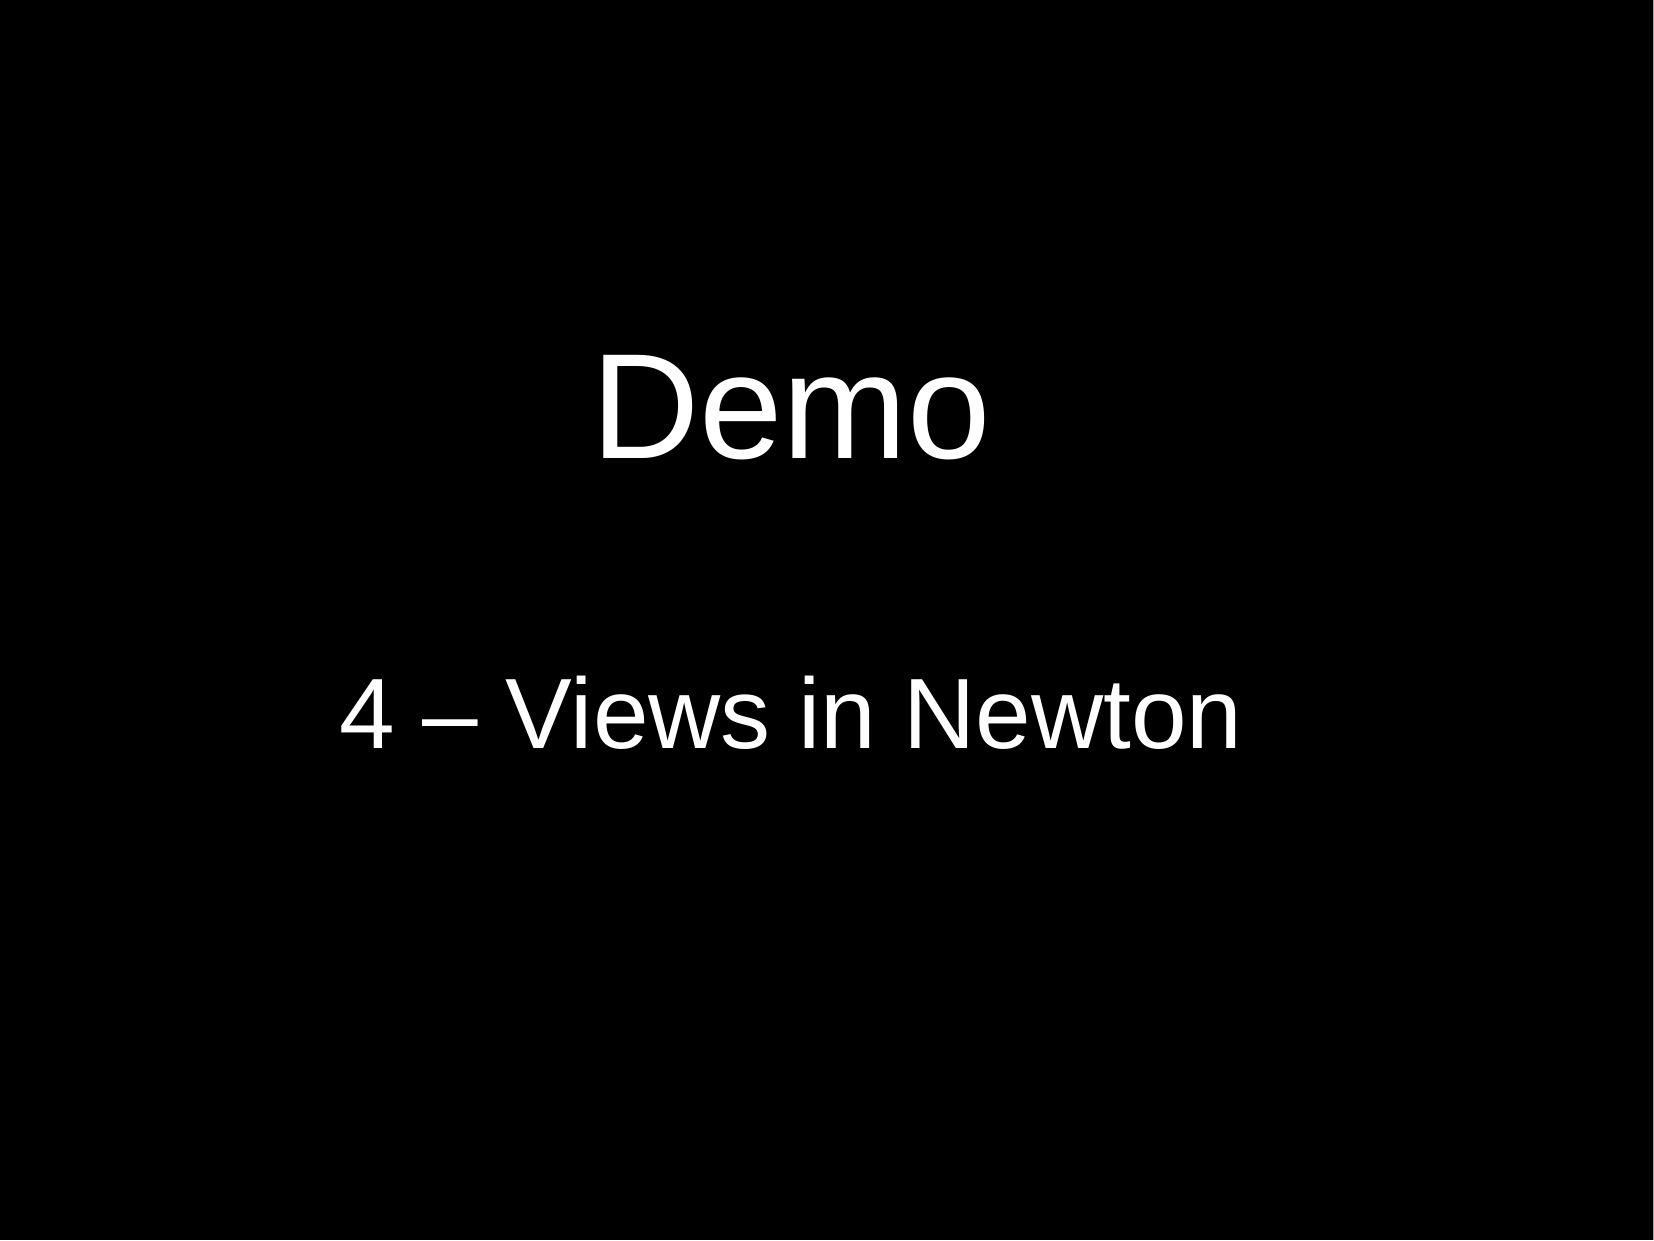

# Demo 4 – Views in Newton